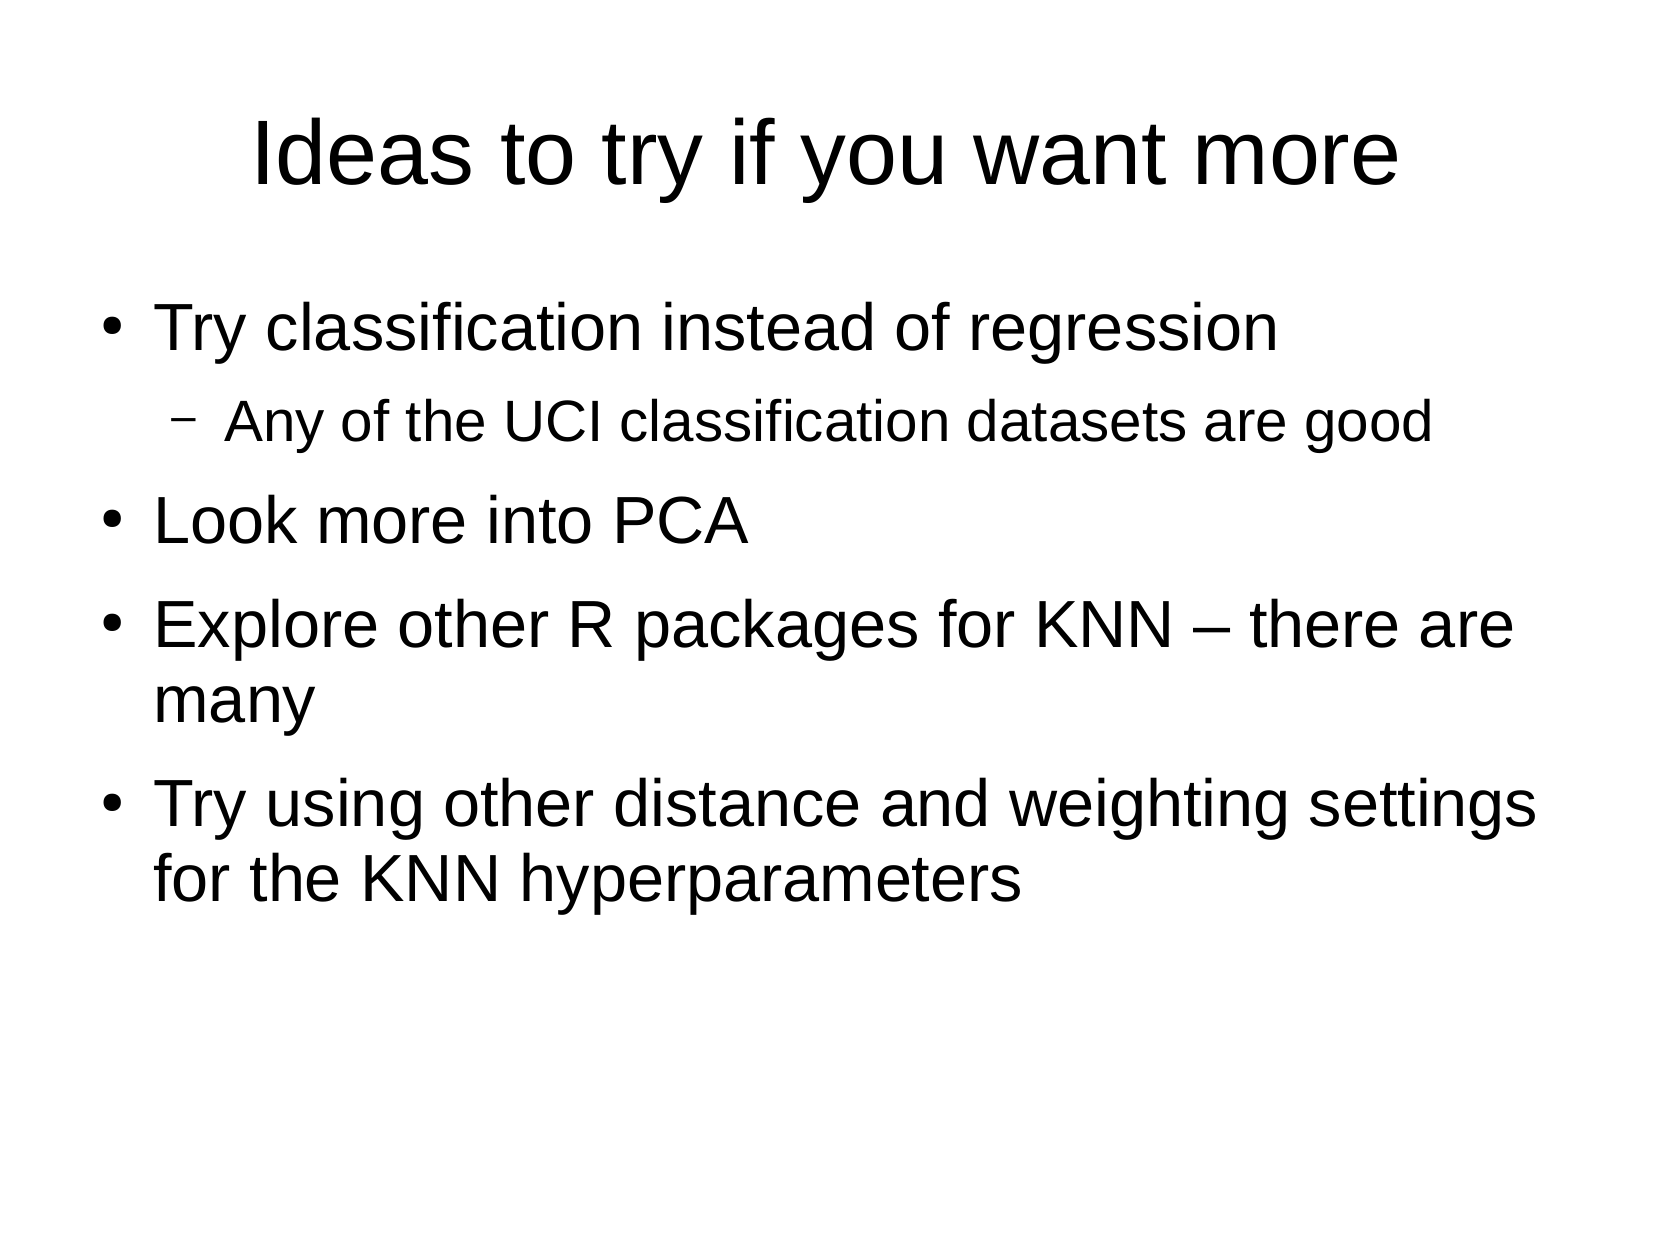

# Ideas to try if you want more
Try classification instead of regression
Any of the UCI classification datasets are good
Look more into PCA
Explore other R packages for KNN – there are many
Try using other distance and weighting settings for the KNN hyperparameters